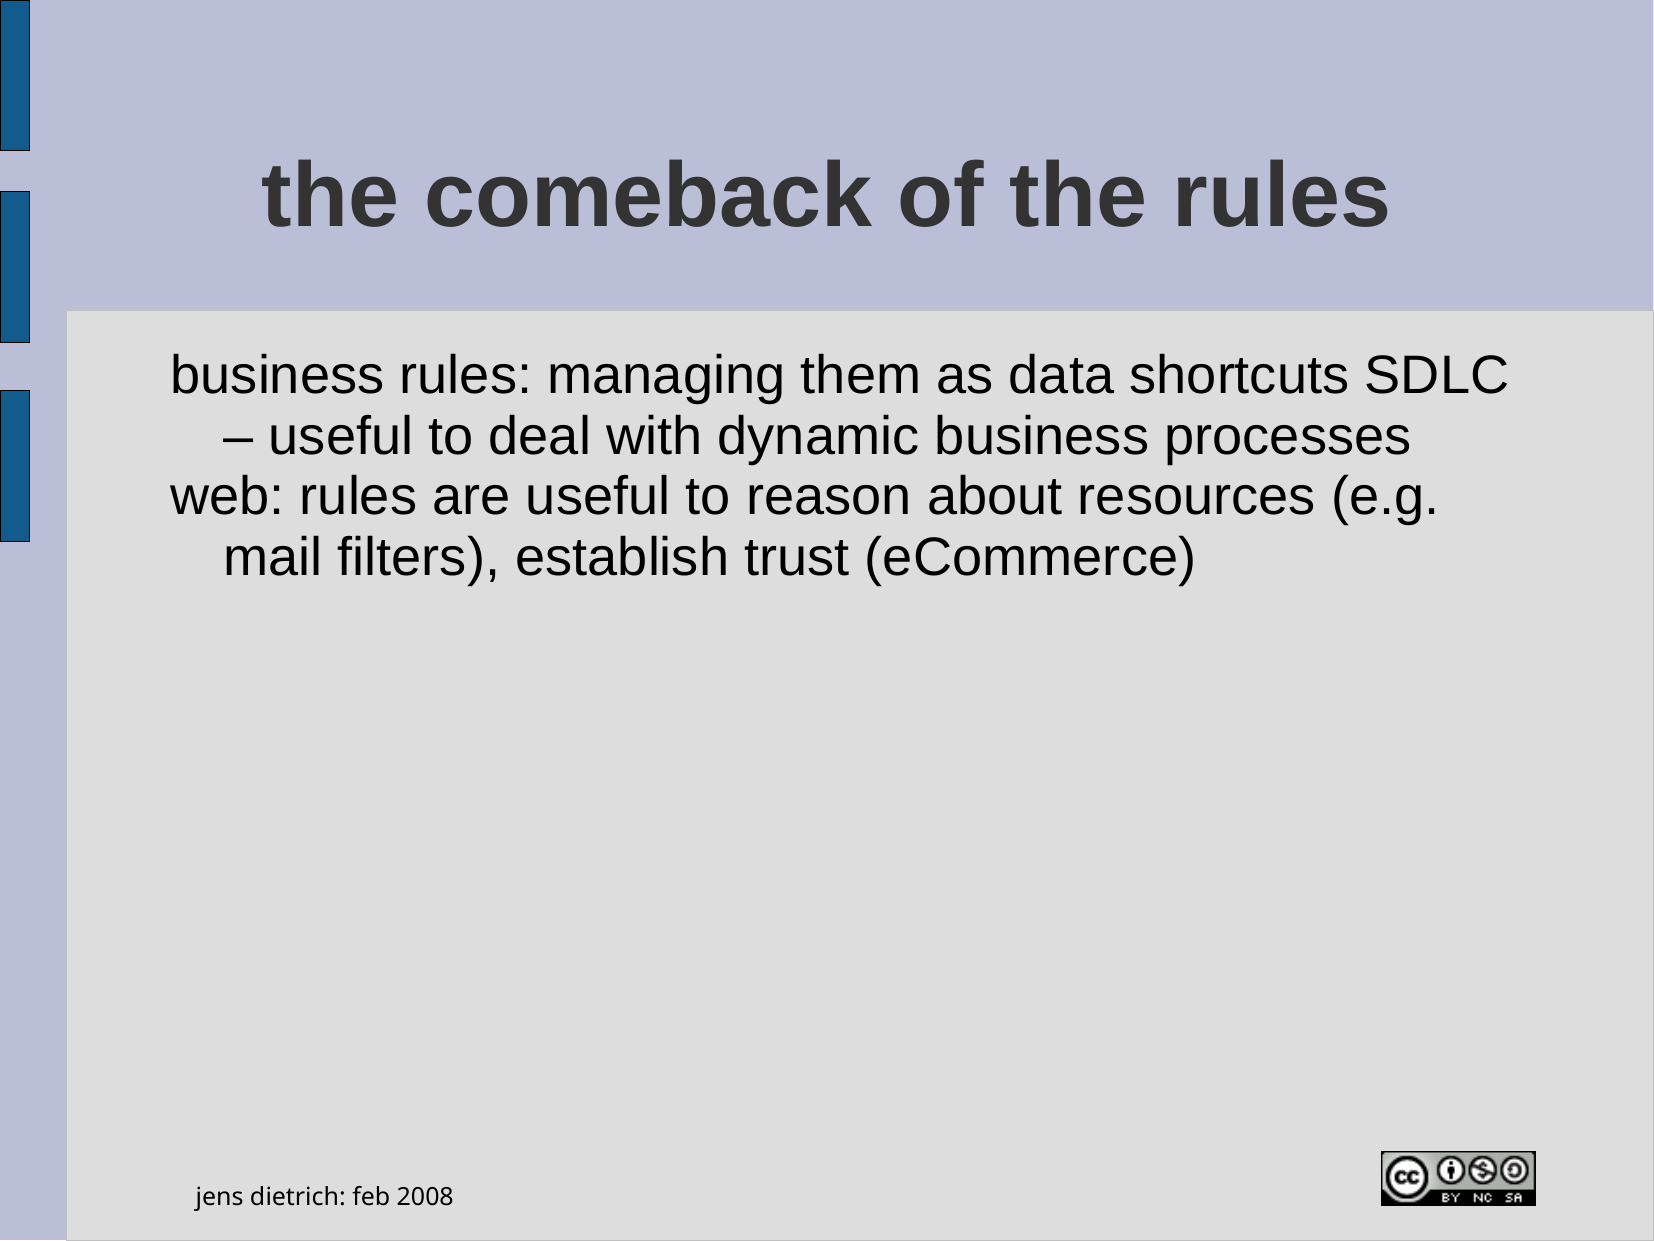

# the comeback of the rules
business rules: managing them as data shortcuts SDLC – useful to deal with dynamic business processes
web: rules are useful to reason about resources (e.g. mail filters), establish trust (eCommerce)